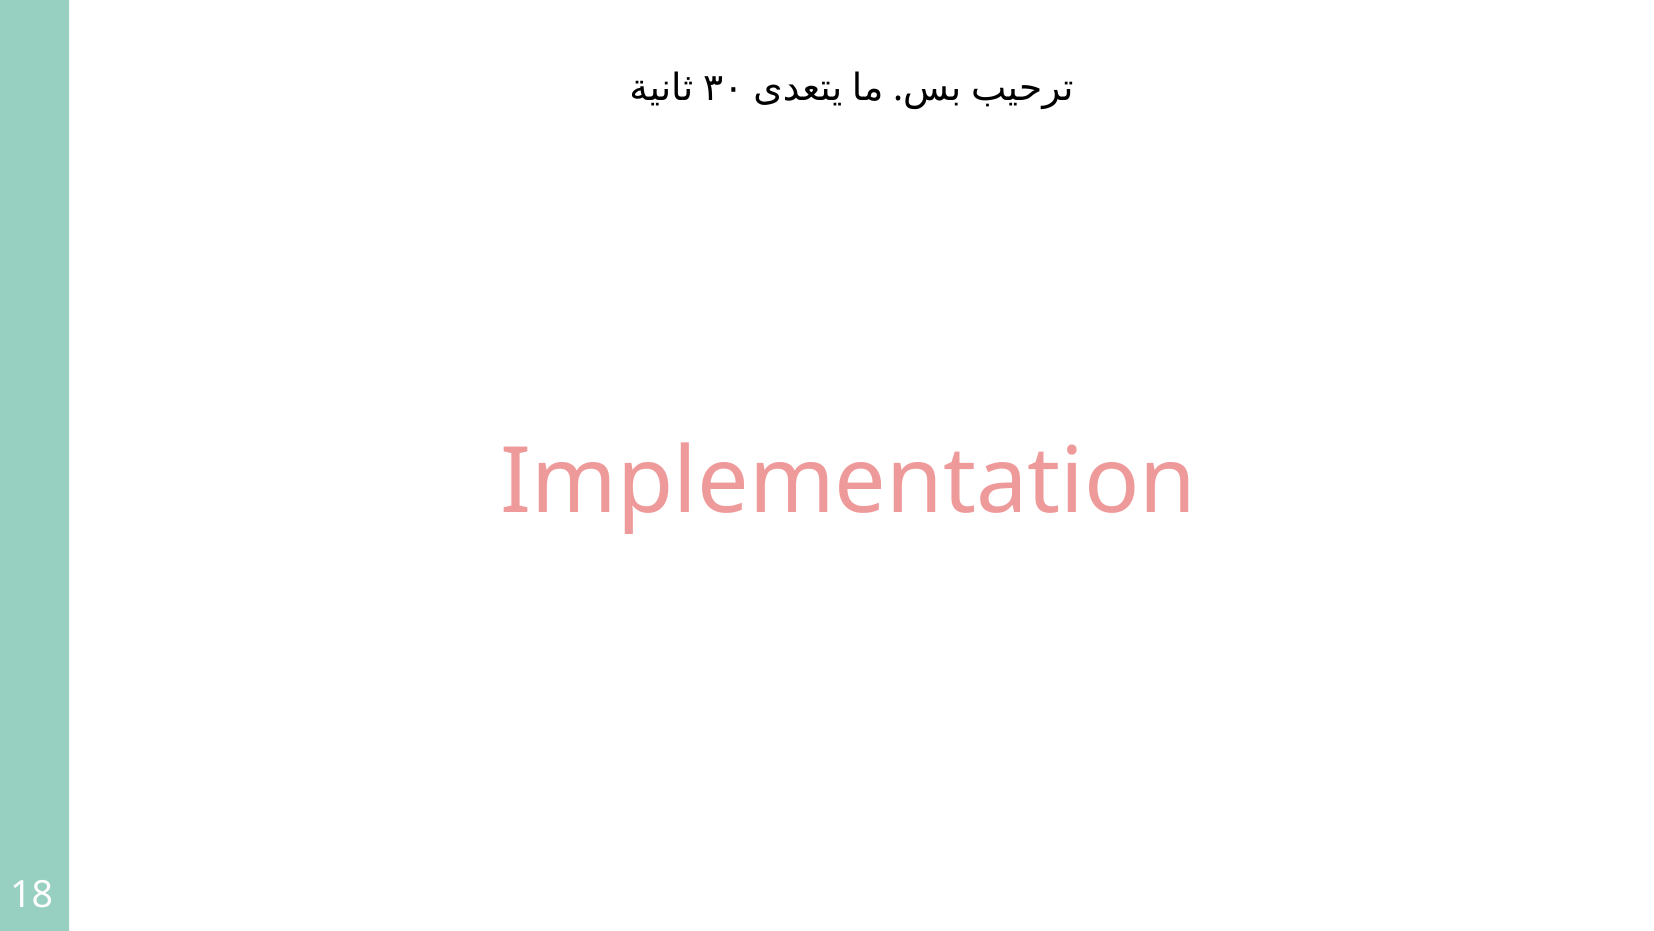

ترحيب بس. ما يتعدى ٣٠ ثانية
# Implementation